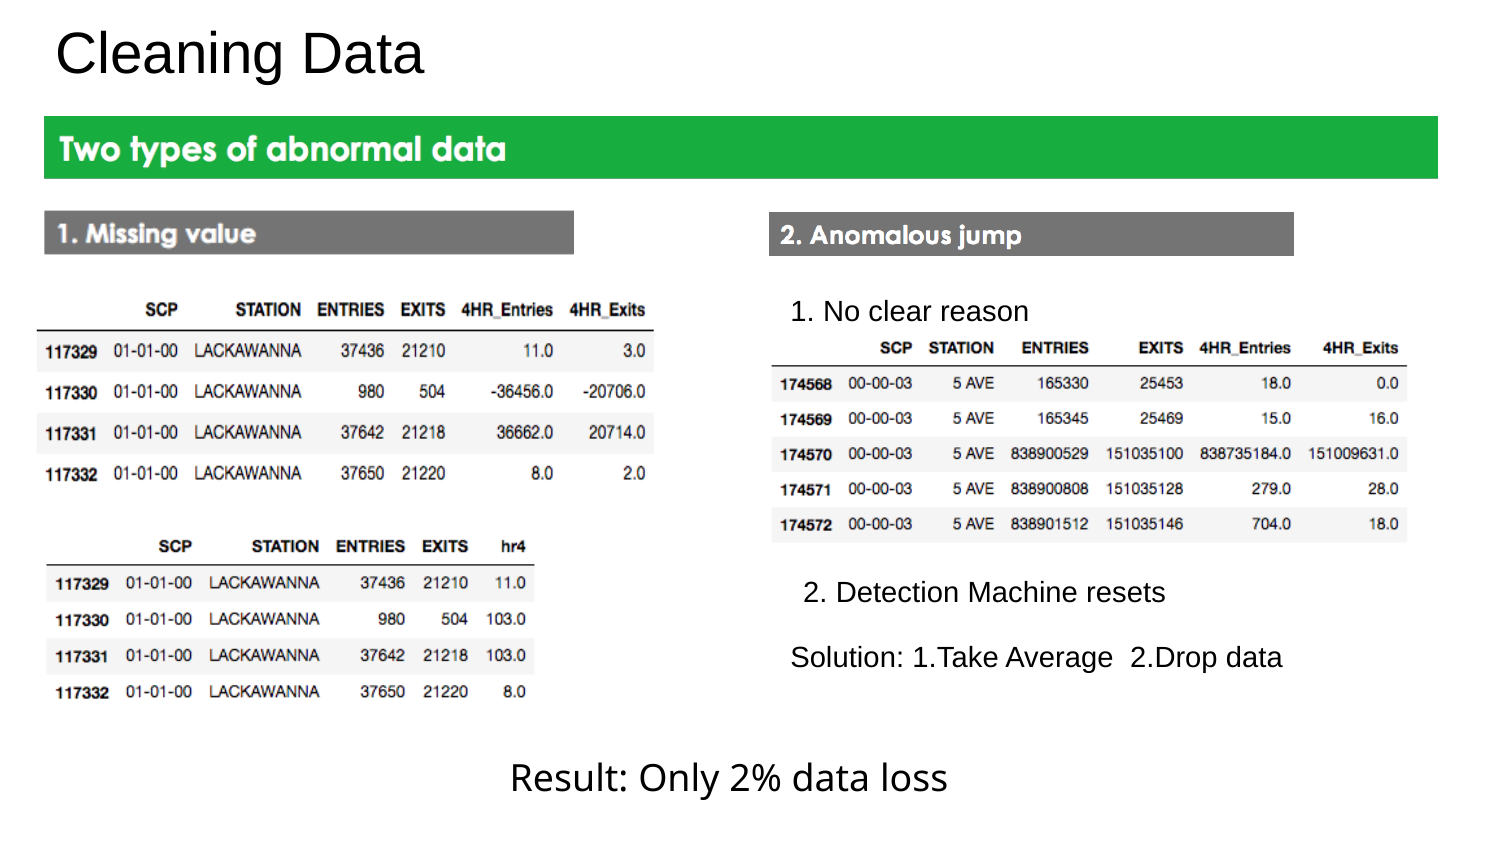

# Cleaning Data
1. No clear reason
2. Detection Machine resets
Solution: 1.Take Average 2.Drop data
Result: Only 2% data loss